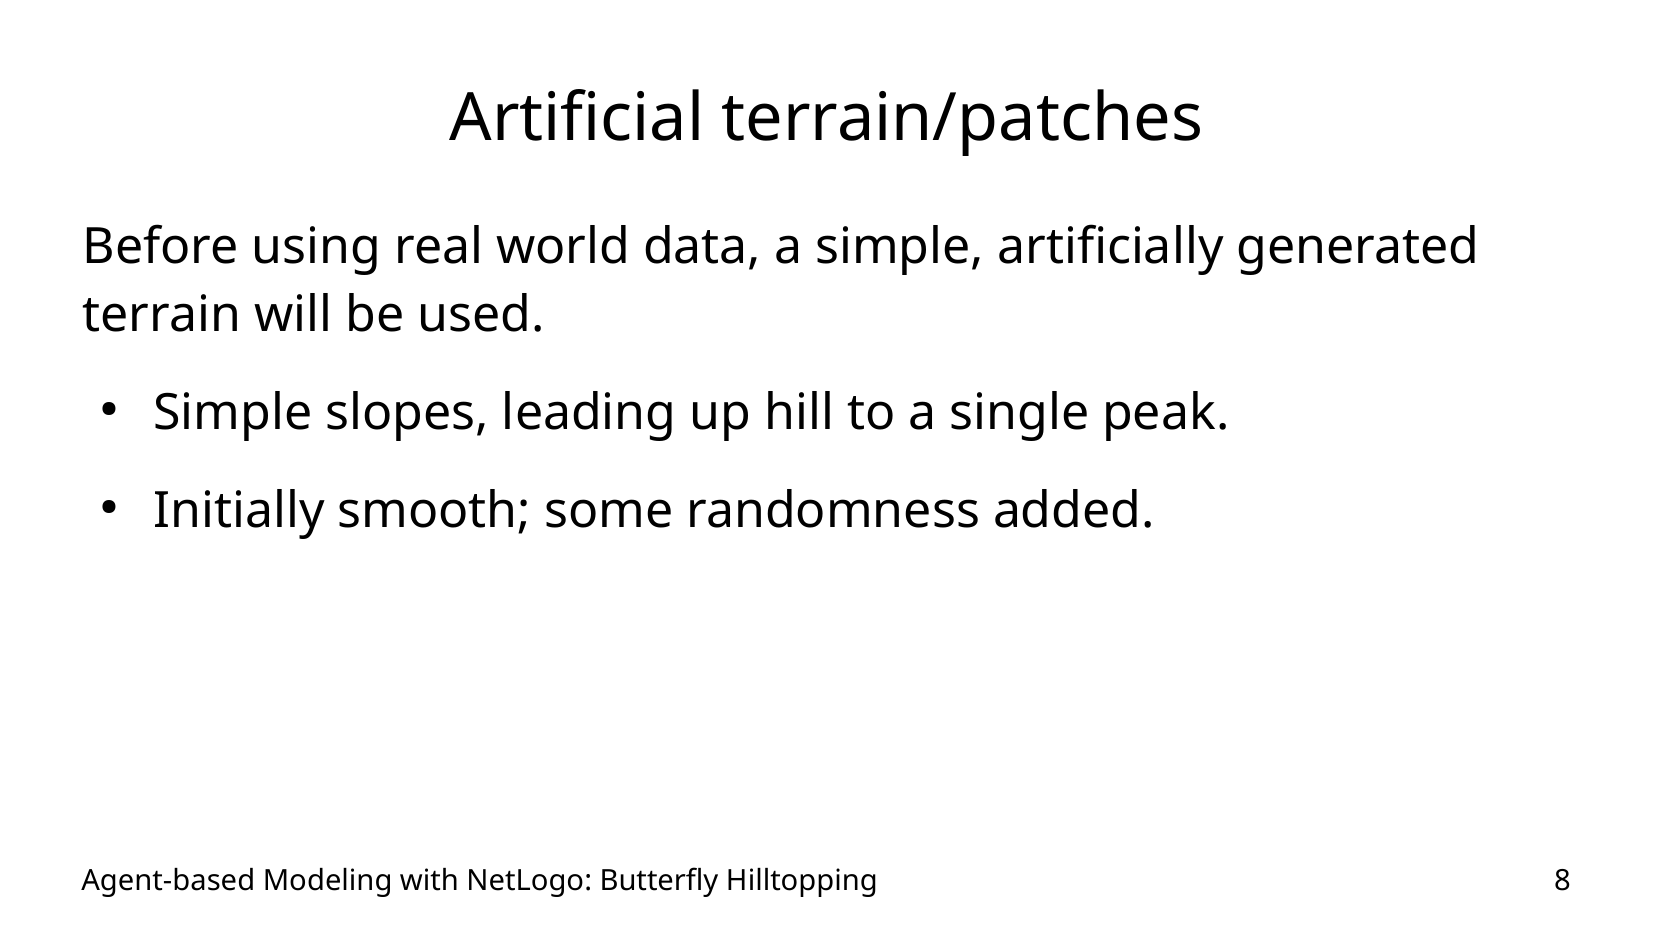

# Artificial terrain/patches
Before using real world data, a simple, artificially generated terrain will be used.
Simple slopes, leading up hill to a single peak.
Initially smooth; some randomness added.
Agent-based Modeling with NetLogo: Butterfly Hilltopping
8